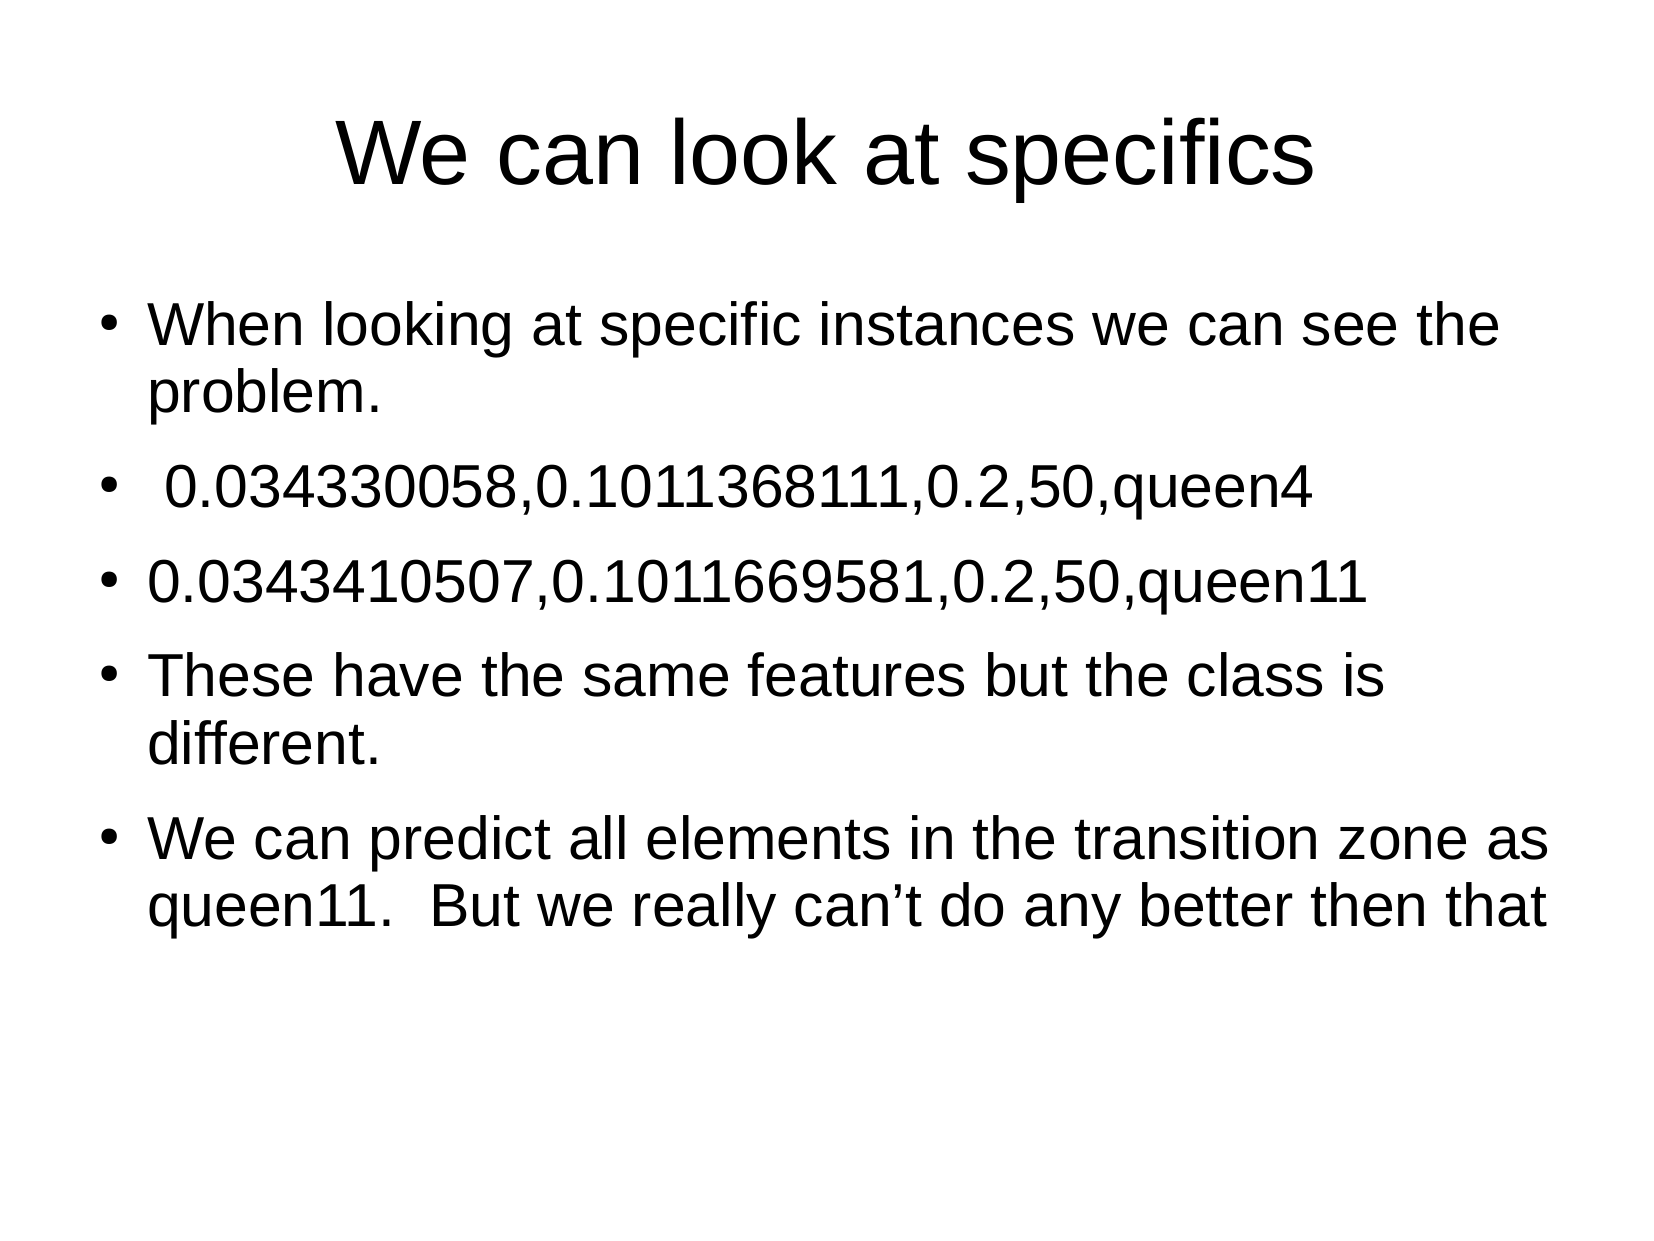

# We can look at specifics
When looking at specific instances we can see the problem.
 0.034330058,0.1011368111,0.2,50,queen4
0.0343410507,0.1011669581,0.2,50,queen11
These have the same features but the class is different.
We can predict all elements in the transition zone as queen11. But we really can’t do any better then that